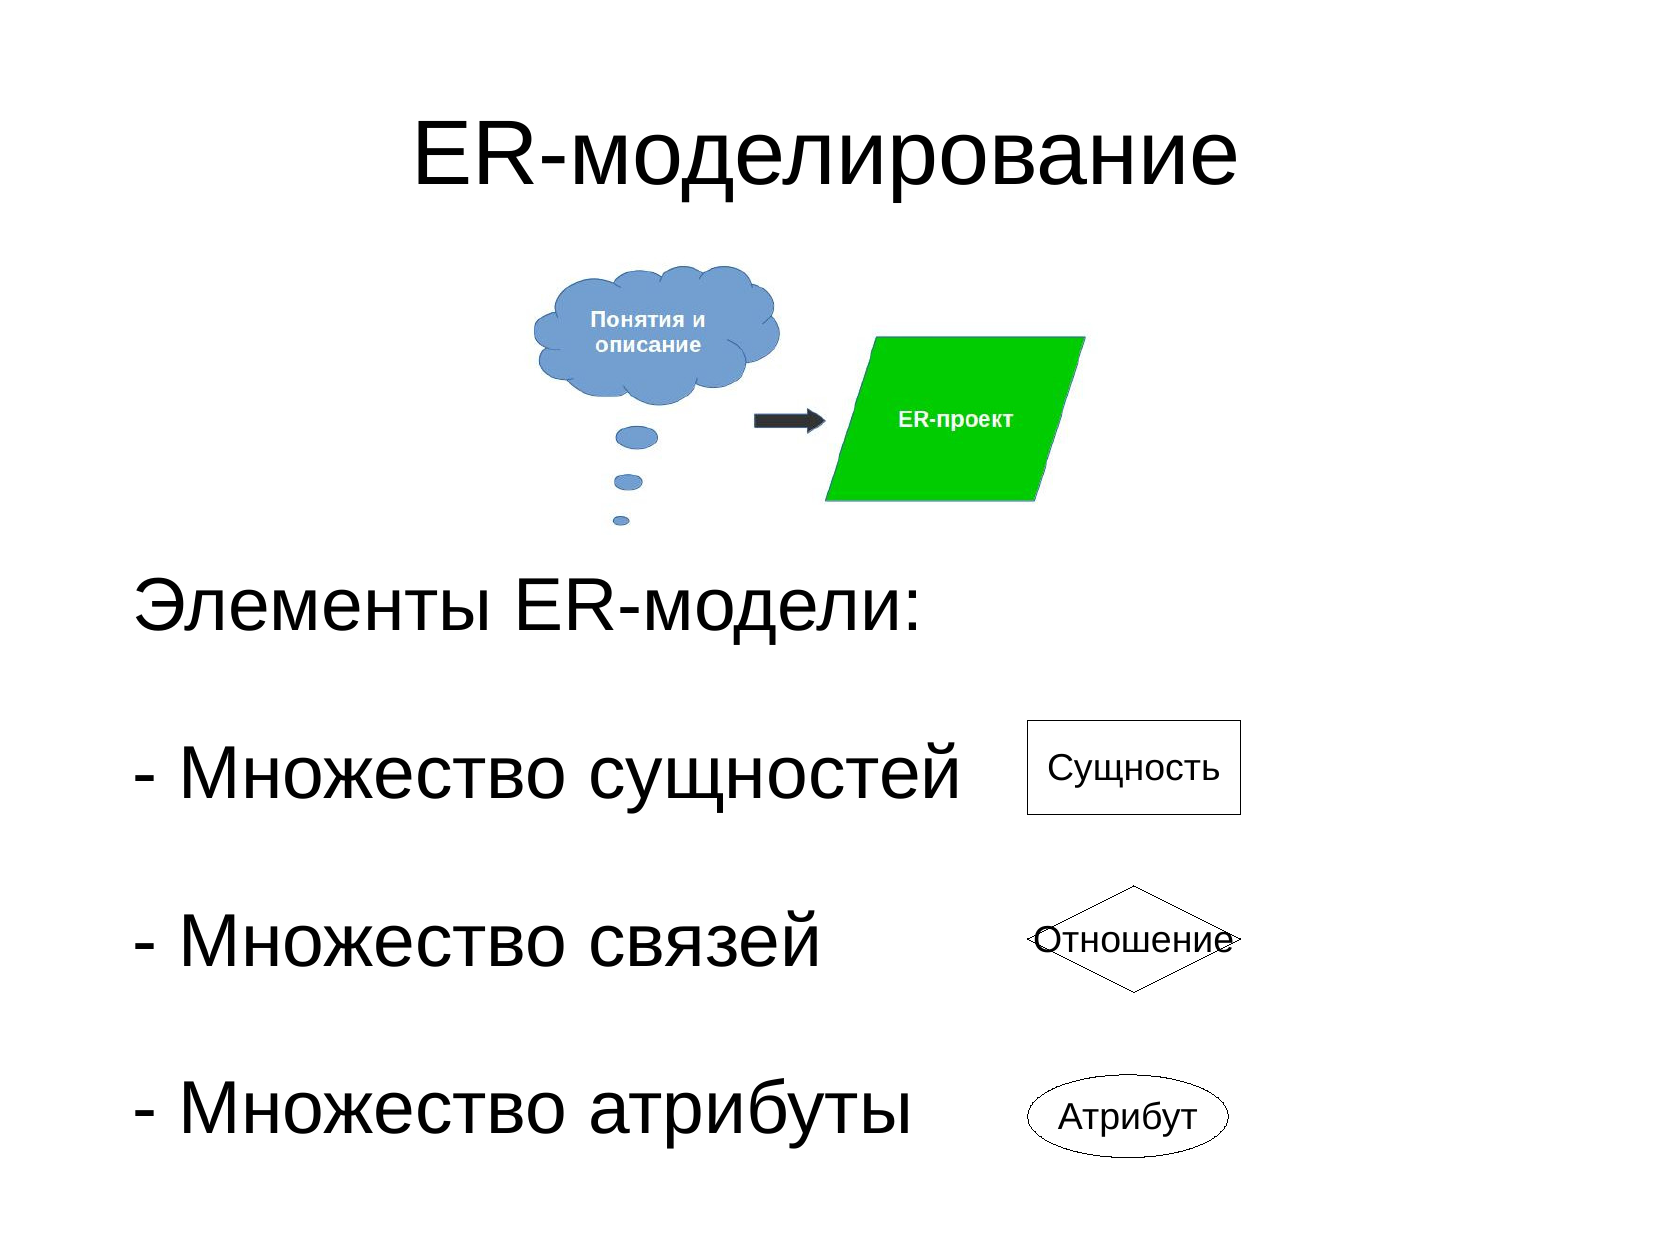

# ER-моделирование
Элементы ER-модели:
- Множество сущностей
- Множество связей
- Множество атрибуты
Сущность
Отношение
Атрибут